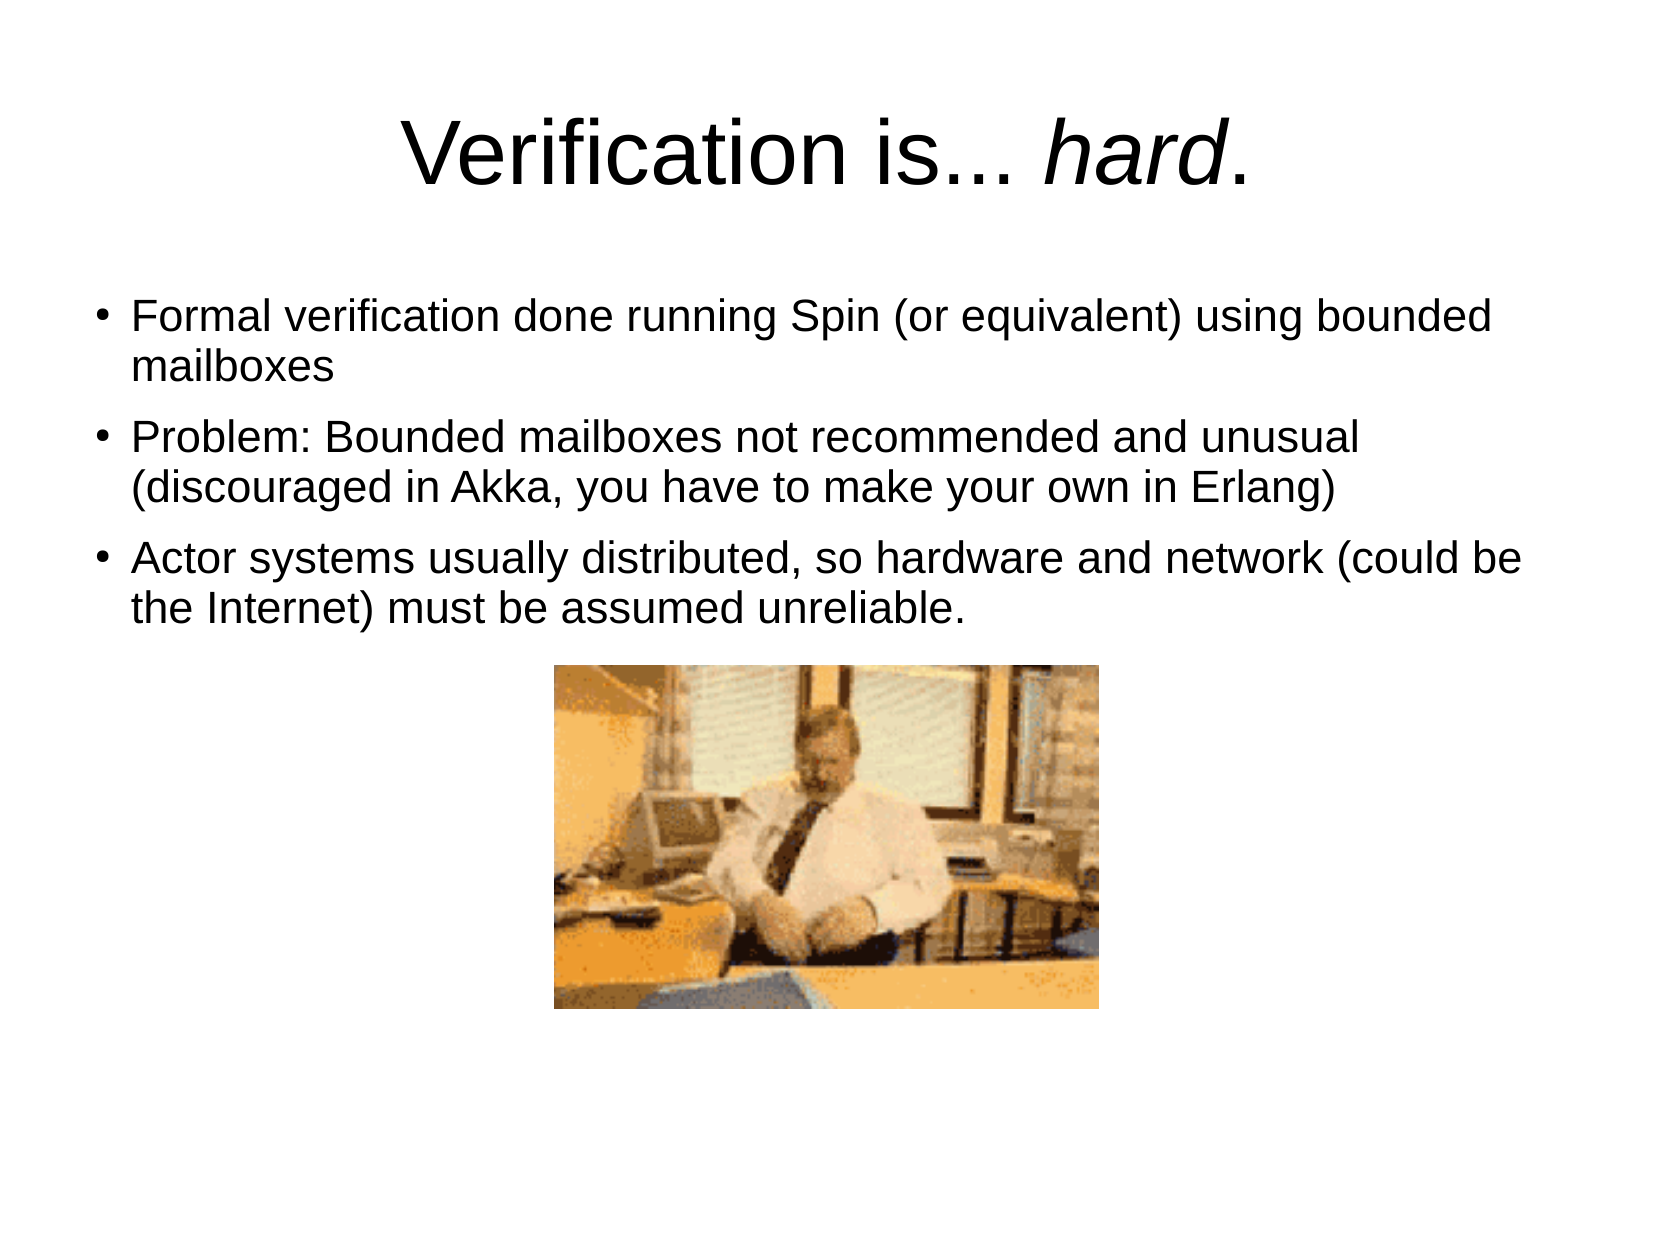

# Verification is... hard.
Formal verification done running Spin (or equivalent) using bounded mailboxes
Problem: Bounded mailboxes not recommended and unusual (discouraged in Akka, you have to make your own in Erlang)
Actor systems usually distributed, so hardware and network (could be the Internet) must be assumed unreliable.